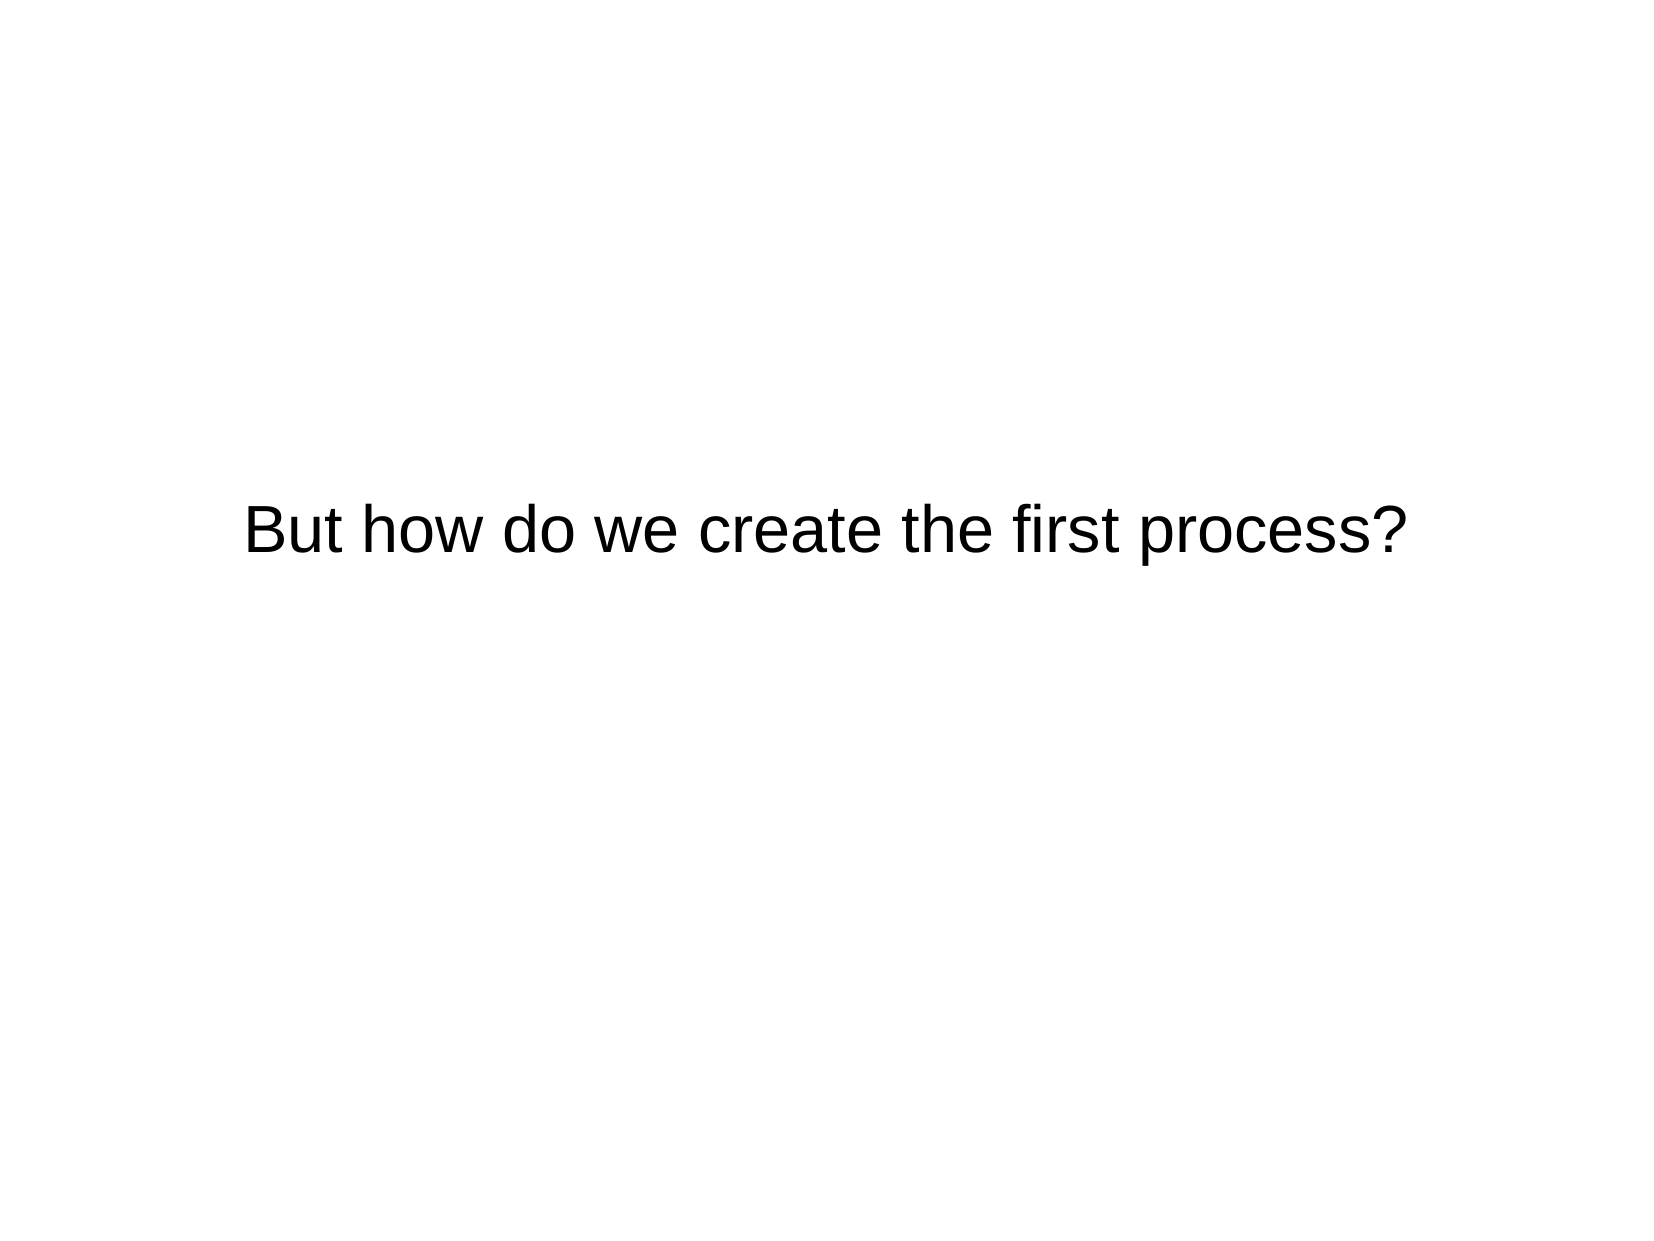

# But how do we create the first process?